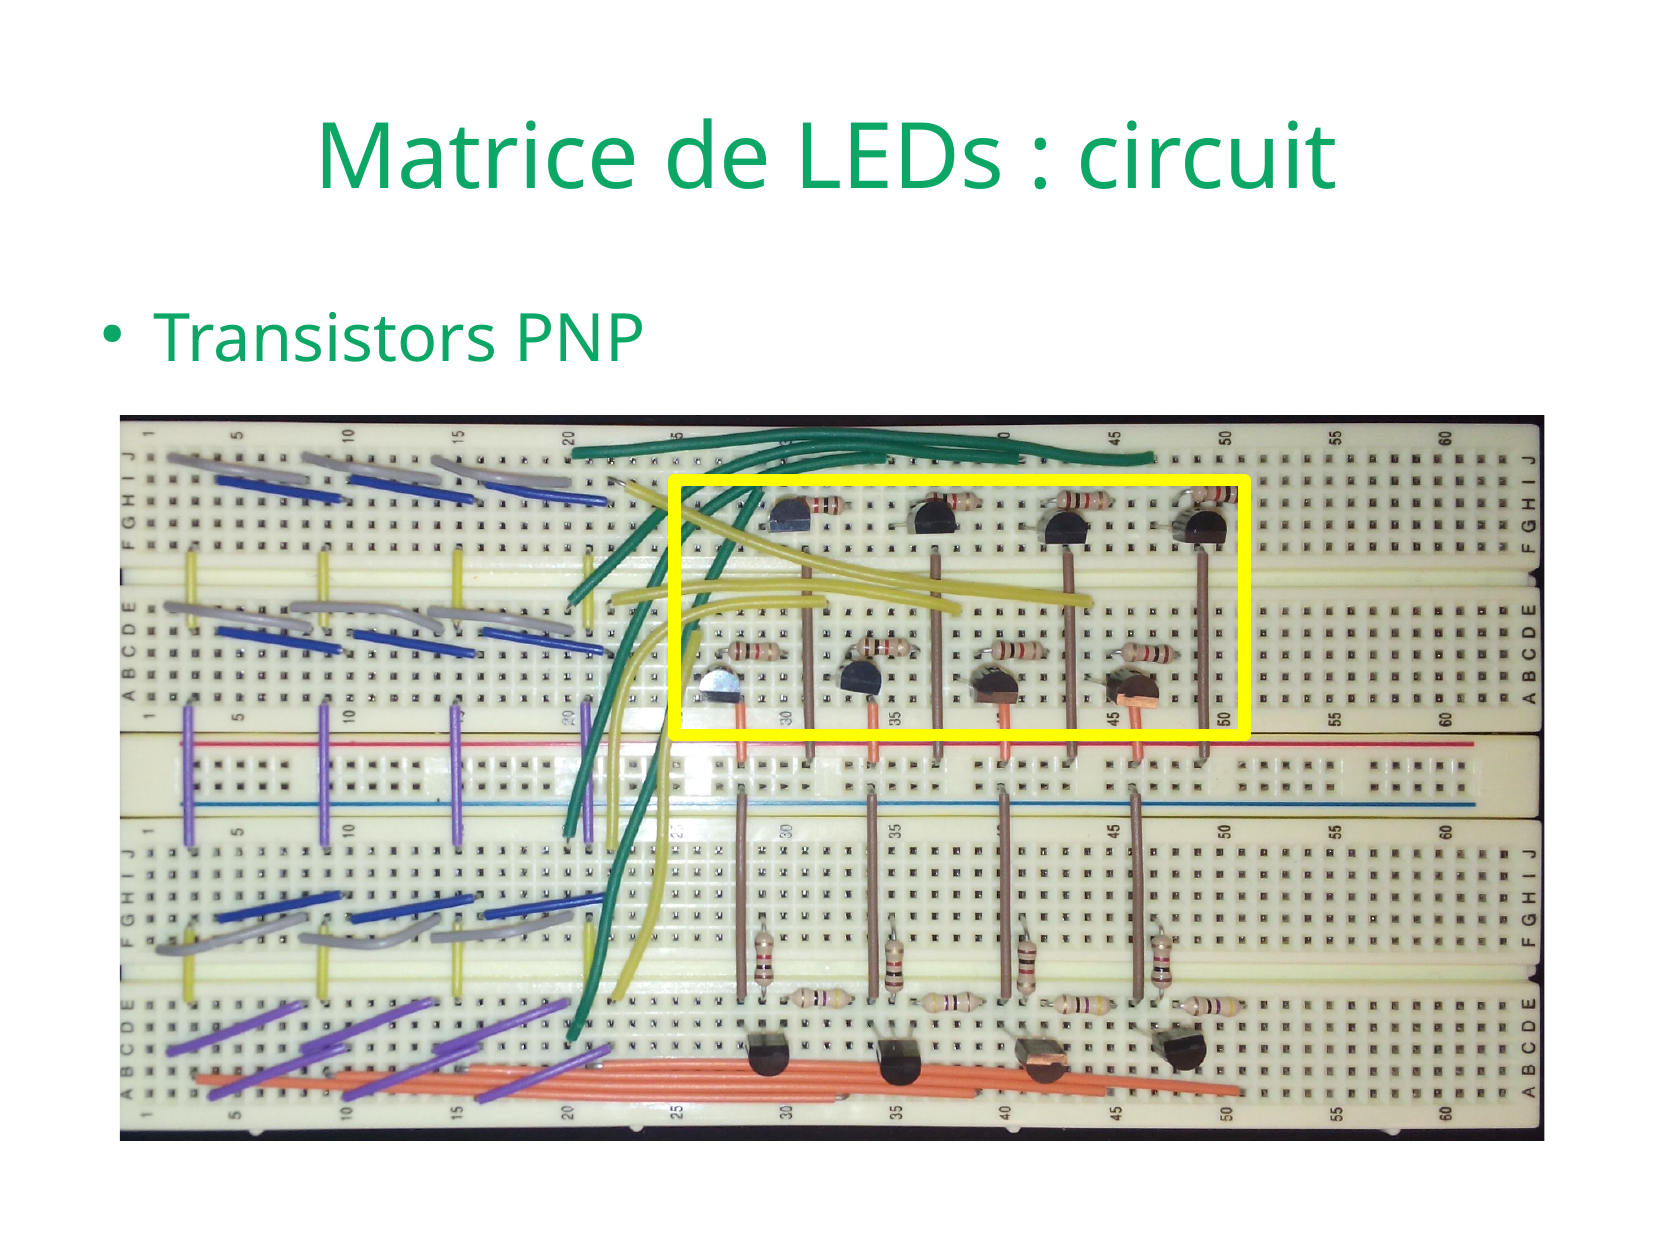

# Matrice de LEDs : circuit
Transistors PNP